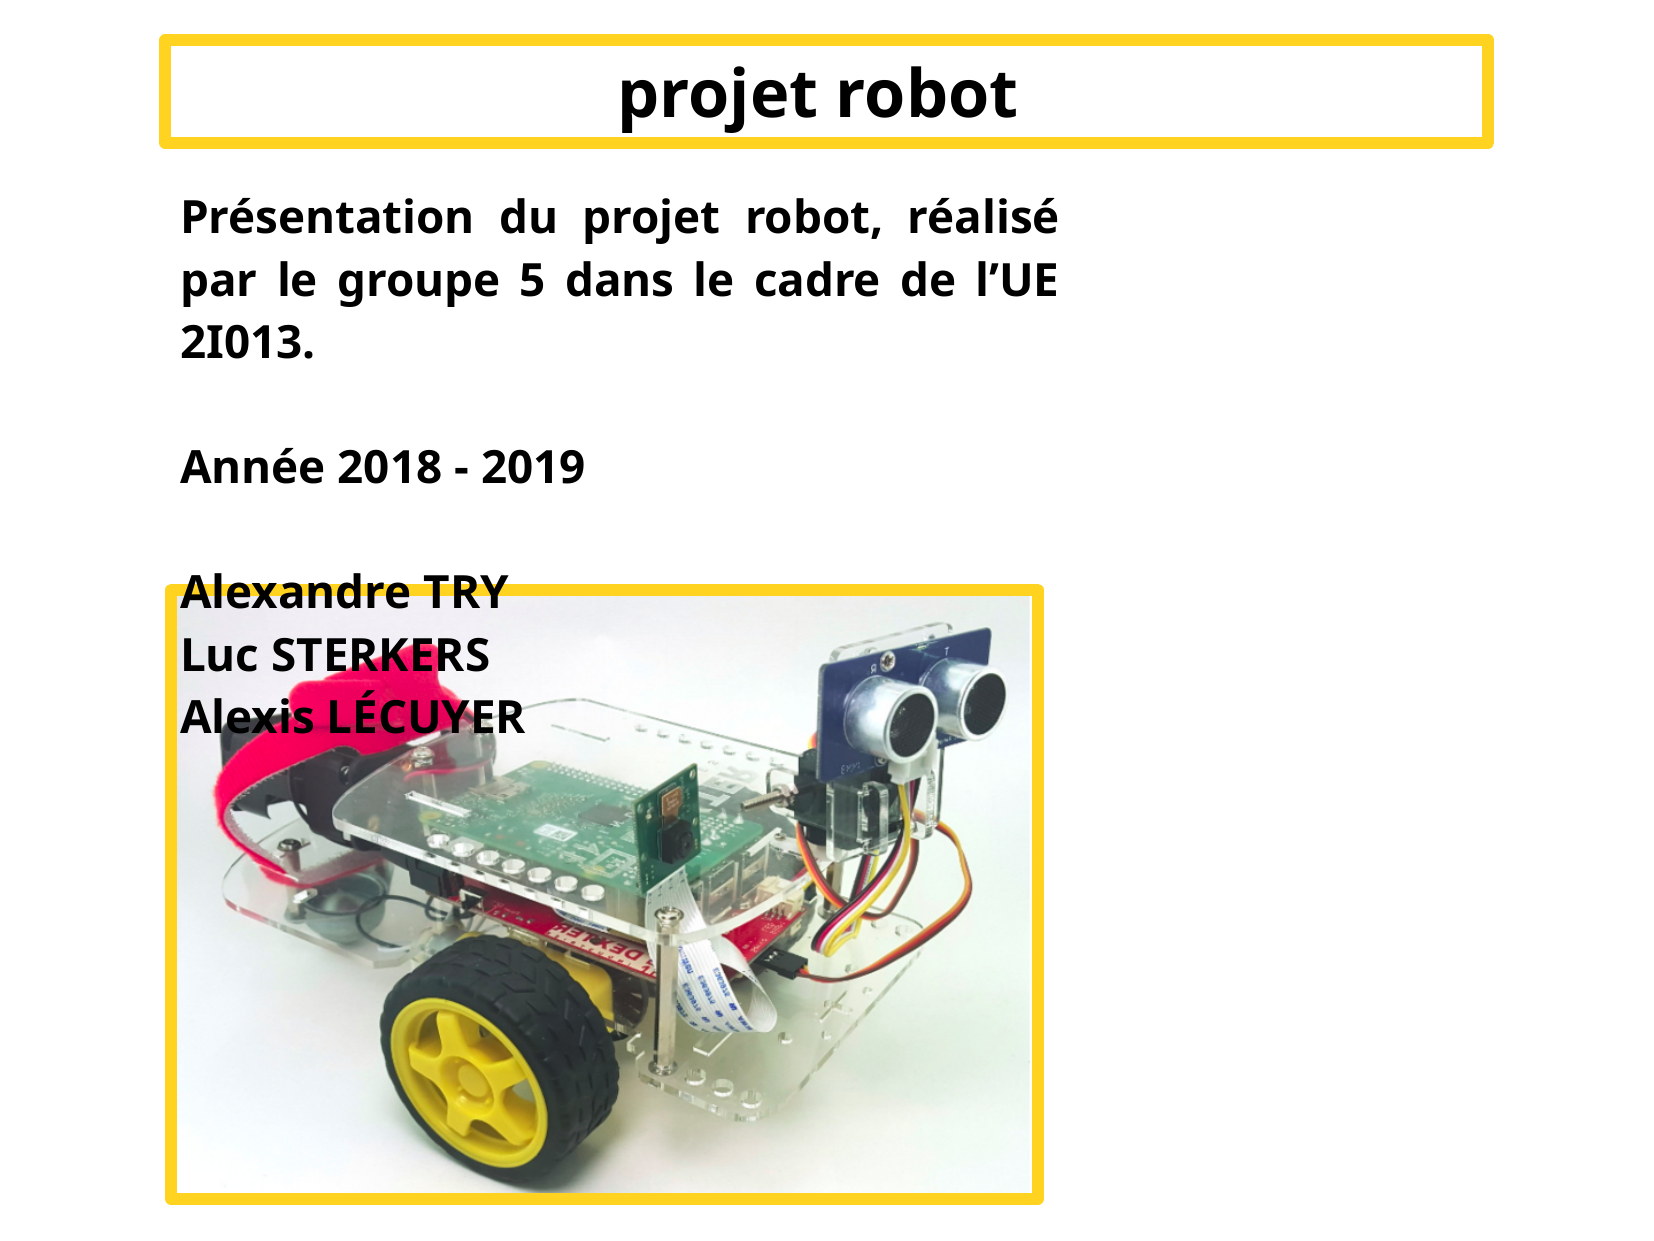

# projet robot
Présentation du projet robot, réalisé par le groupe 5 dans le cadre de l’UE 2I013.
Année 2018 - 2019
Alexandre TRY
Luc STERKERS
Alexis LÉCUYER